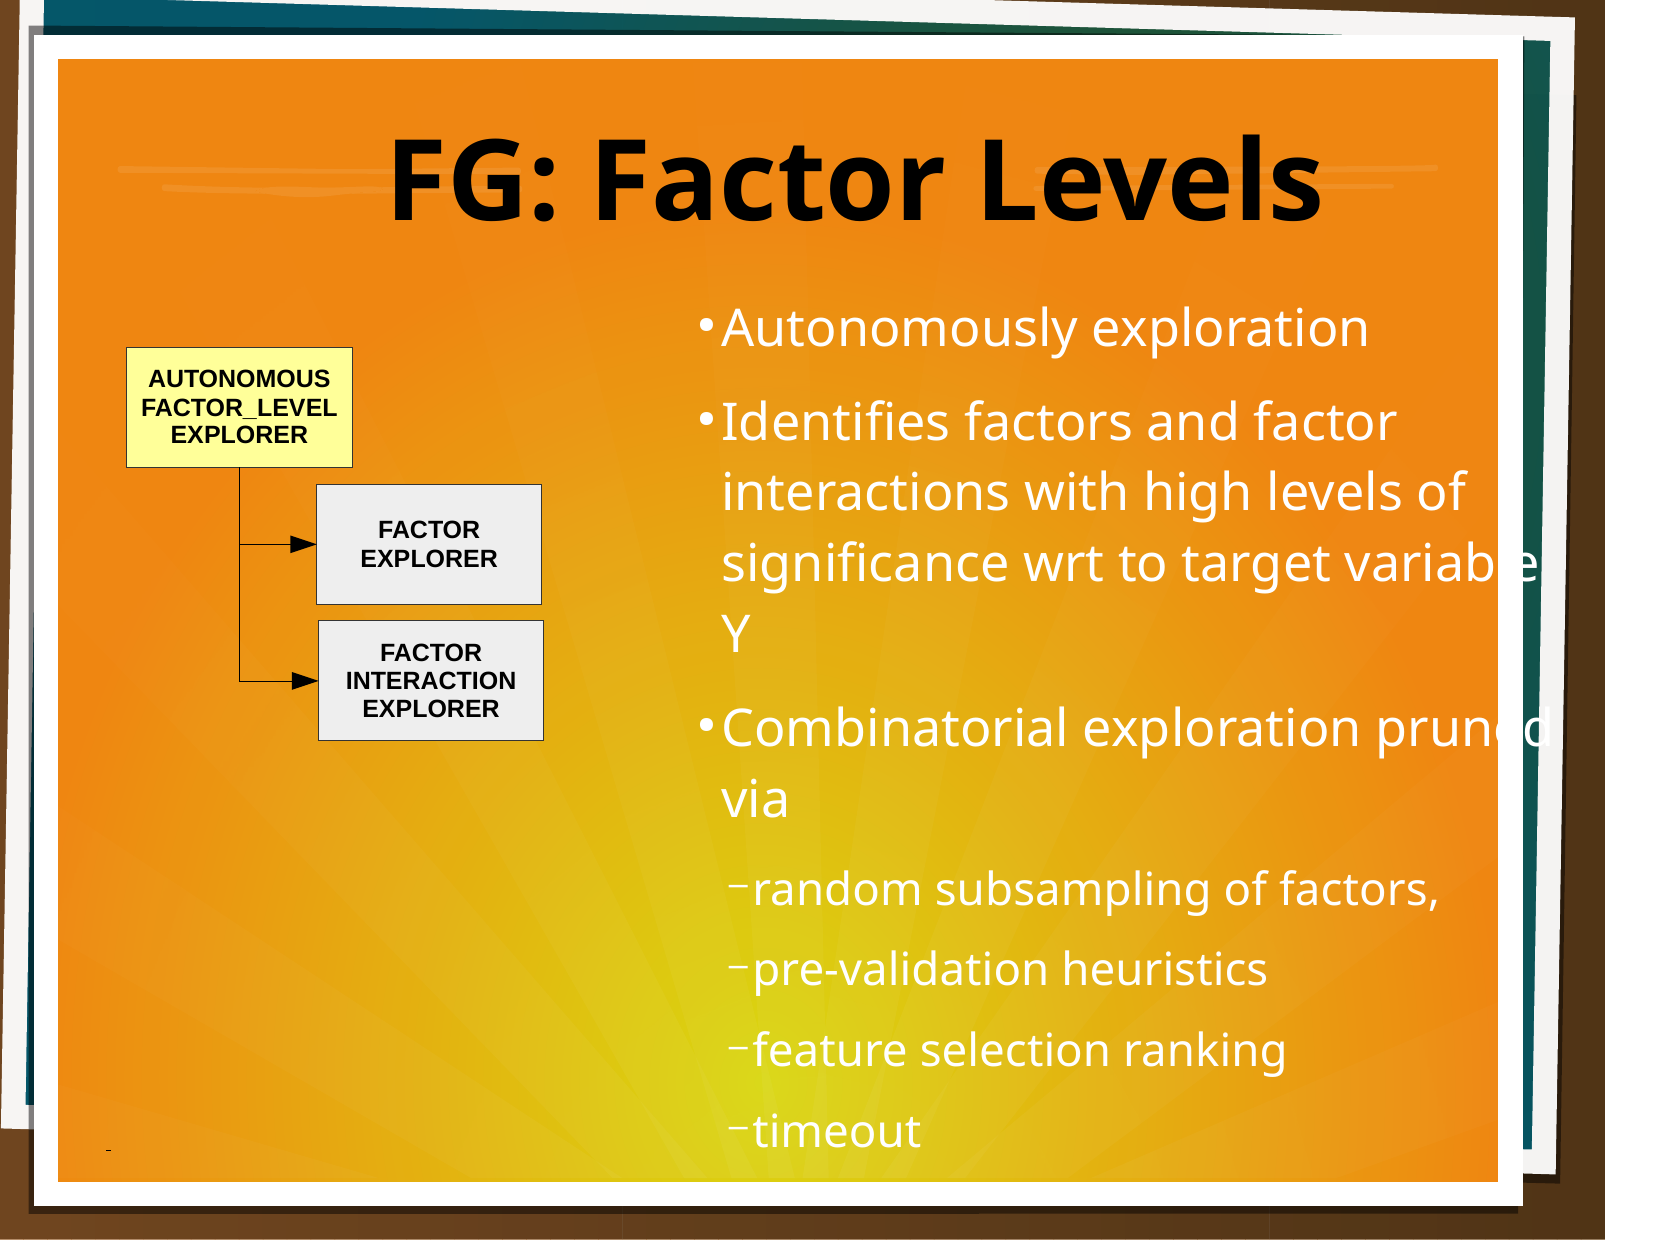

# FG: Factor Levels
Autonomously exploration
Identifies factors and factor interactions with high levels of significance wrt to target variable Y
Combinatorial exploration pruned via
random subsampling of factors,
pre-validation heuristics
feature selection ranking
timeout
AUTONOMOUS
FACTOR_LEVEL
EXPLORER
FACTOR
EXPLORER
FACTOR
INTERACTION
EXPLORER